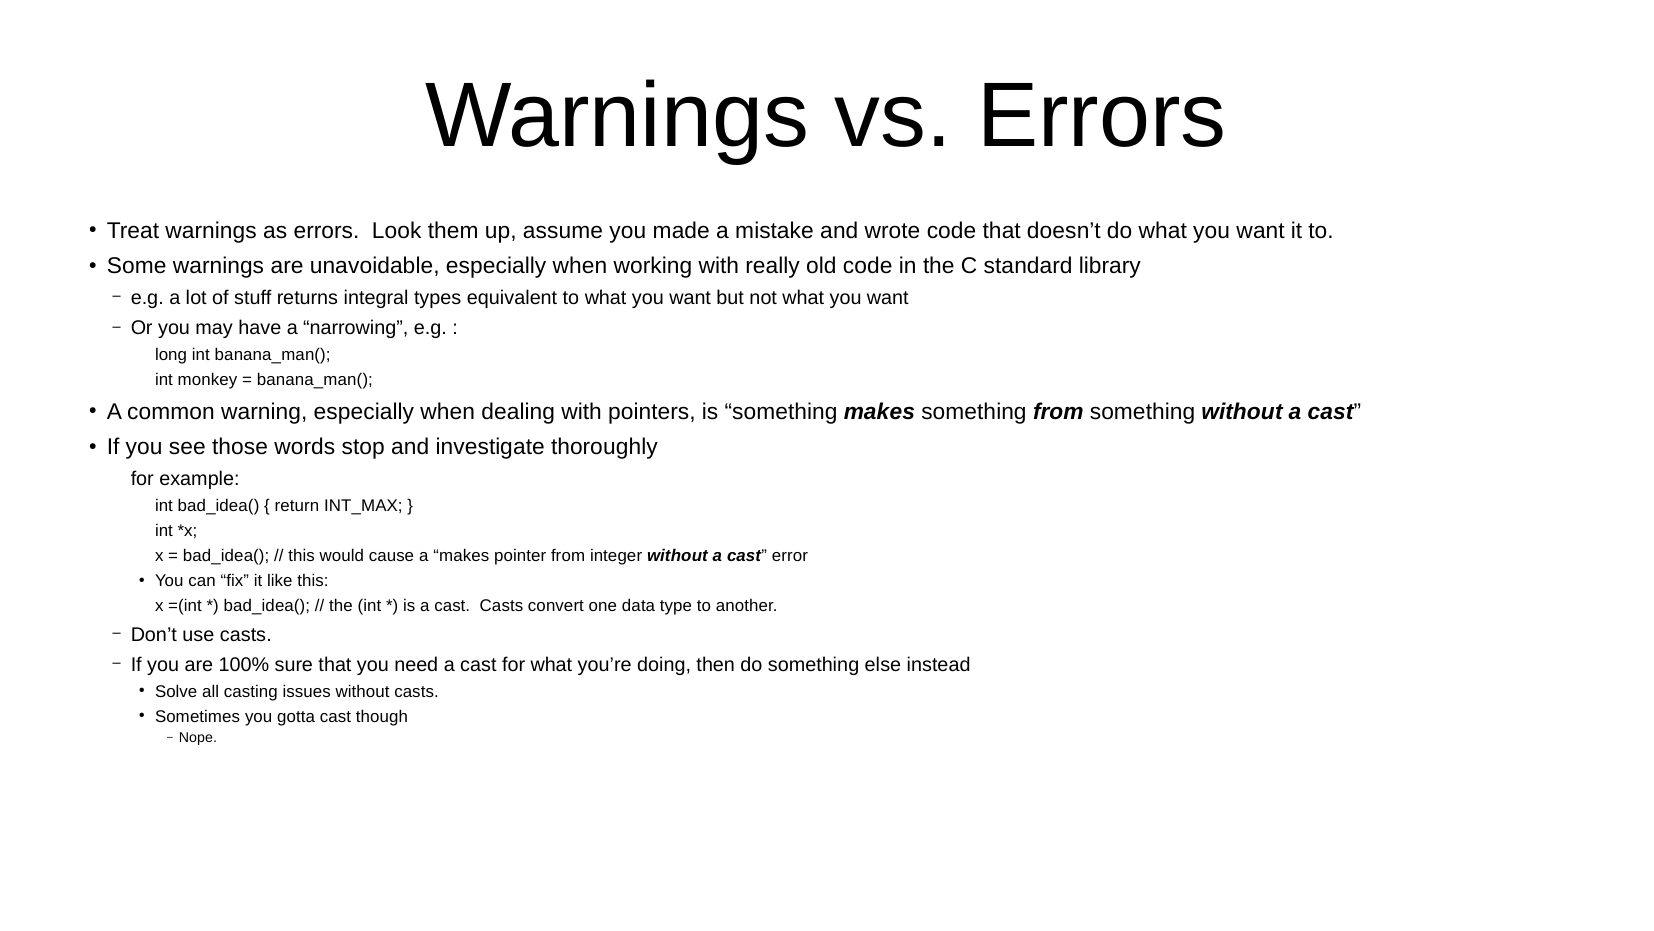

# Warnings vs. Errors
Treat warnings as errors. Look them up, assume you made a mistake and wrote code that doesn’t do what you want it to.
Some warnings are unavoidable, especially when working with really old code in the C standard library
e.g. a lot of stuff returns integral types equivalent to what you want but not what you want
Or you may have a “narrowing”, e.g. :
long int banana_man();
int monkey = banana_man();
A common warning, especially when dealing with pointers, is “something makes something from something without a cast”
If you see those words stop and investigate thoroughly
for example:
int bad_idea() { return INT_MAX; }
int *x;
x = bad_idea(); // this would cause a “makes pointer from integer without a cast” error
You can “fix” it like this:
x =(int *) bad_idea(); // the (int *) is a cast. Casts convert one data type to another.
Don’t use casts.
If you are 100% sure that you need a cast for what you’re doing, then do something else instead
Solve all casting issues without casts.
Sometimes you gotta cast though
Nope.